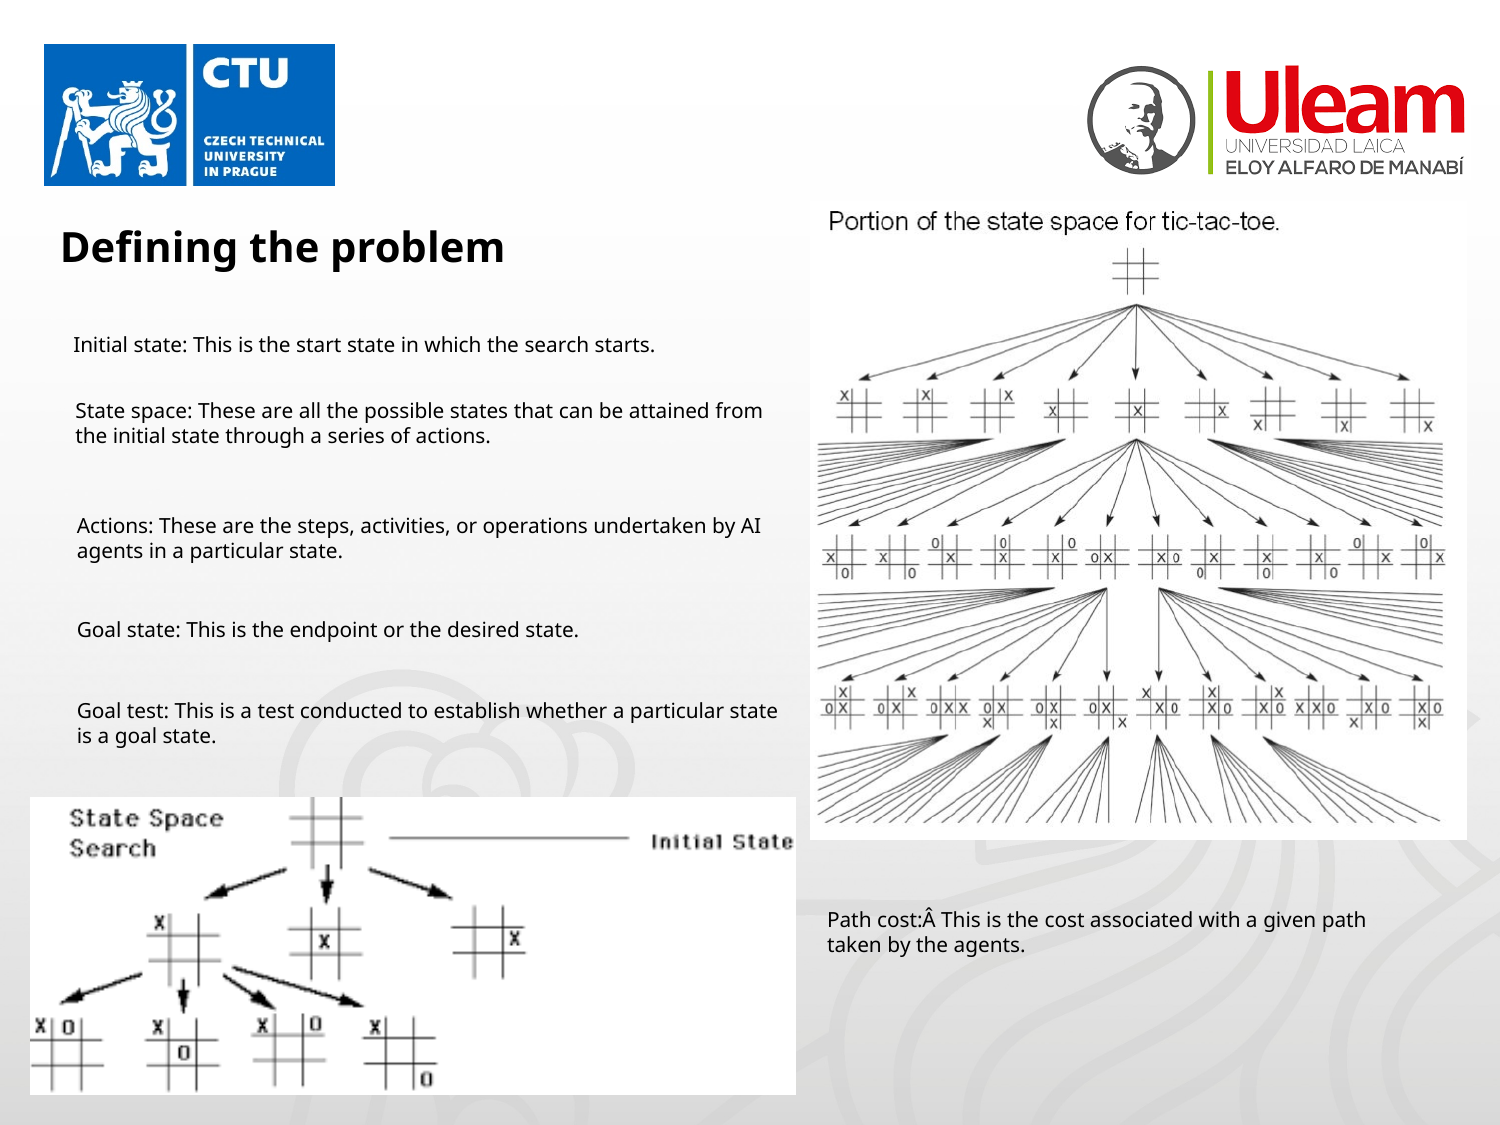

# Defining the problem
Initial state: This is the start state in which the search starts.
State space: These are all the possible states that can be attained from the initial state through a series of actions.
Actions: These are the steps, activities, or operations undertaken by AI agents in a particular state.
Goal state: This is the endpoint or the desired state.
Goal test: This is a test conducted to establish whether a particular state is a goal state.
Path cost:Â This is the cost associated with a given path taken by the agents.